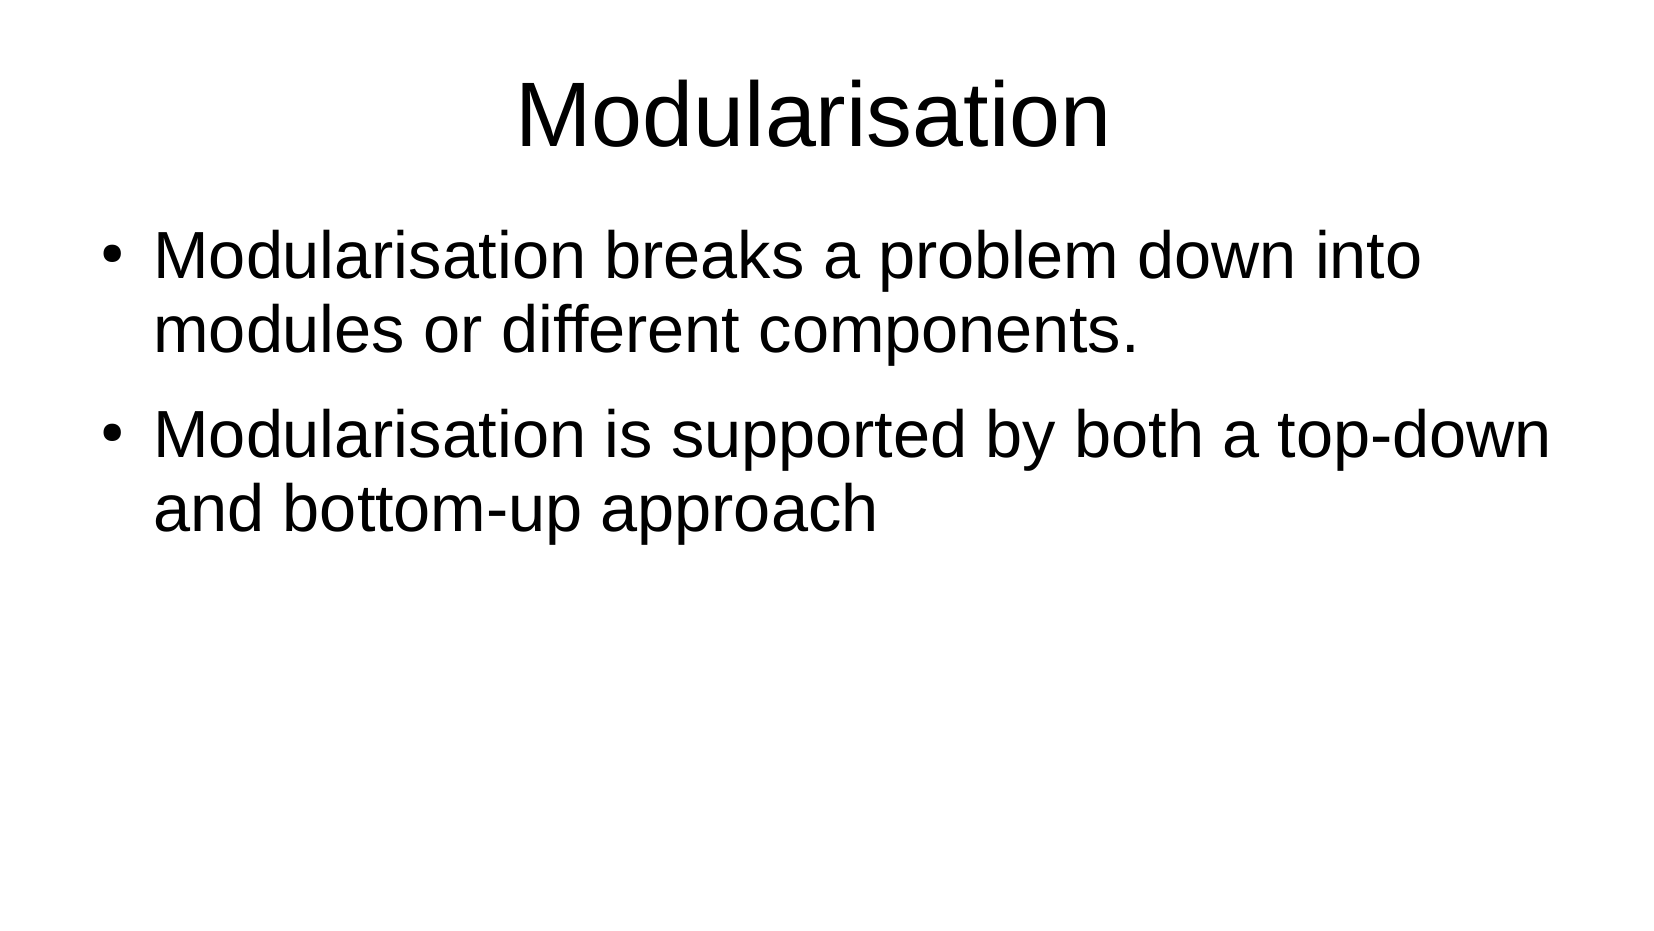

# Modularisation
Modularisation breaks a problem down into modules or different components.
Modularisation is supported by both a top-down and bottom-up approach